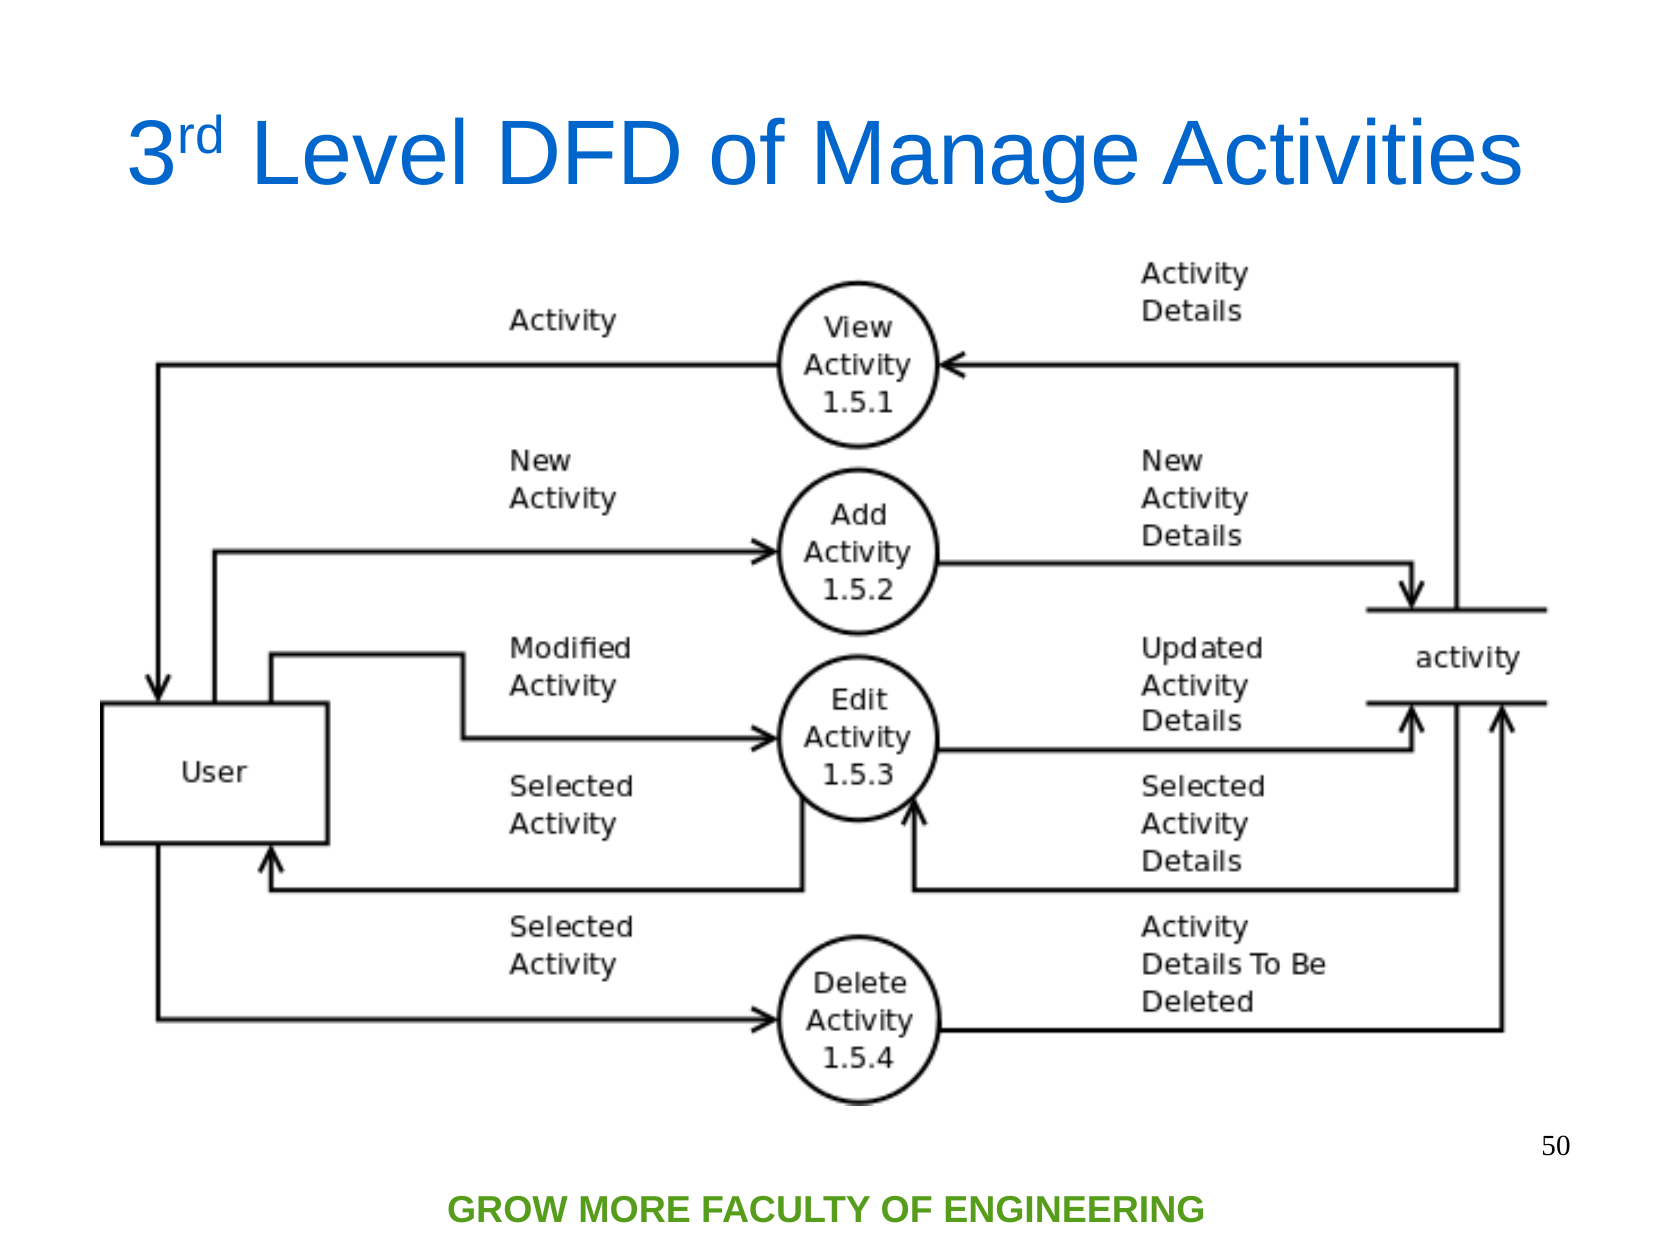

# 3rd Level DFD of Manage Activities
50